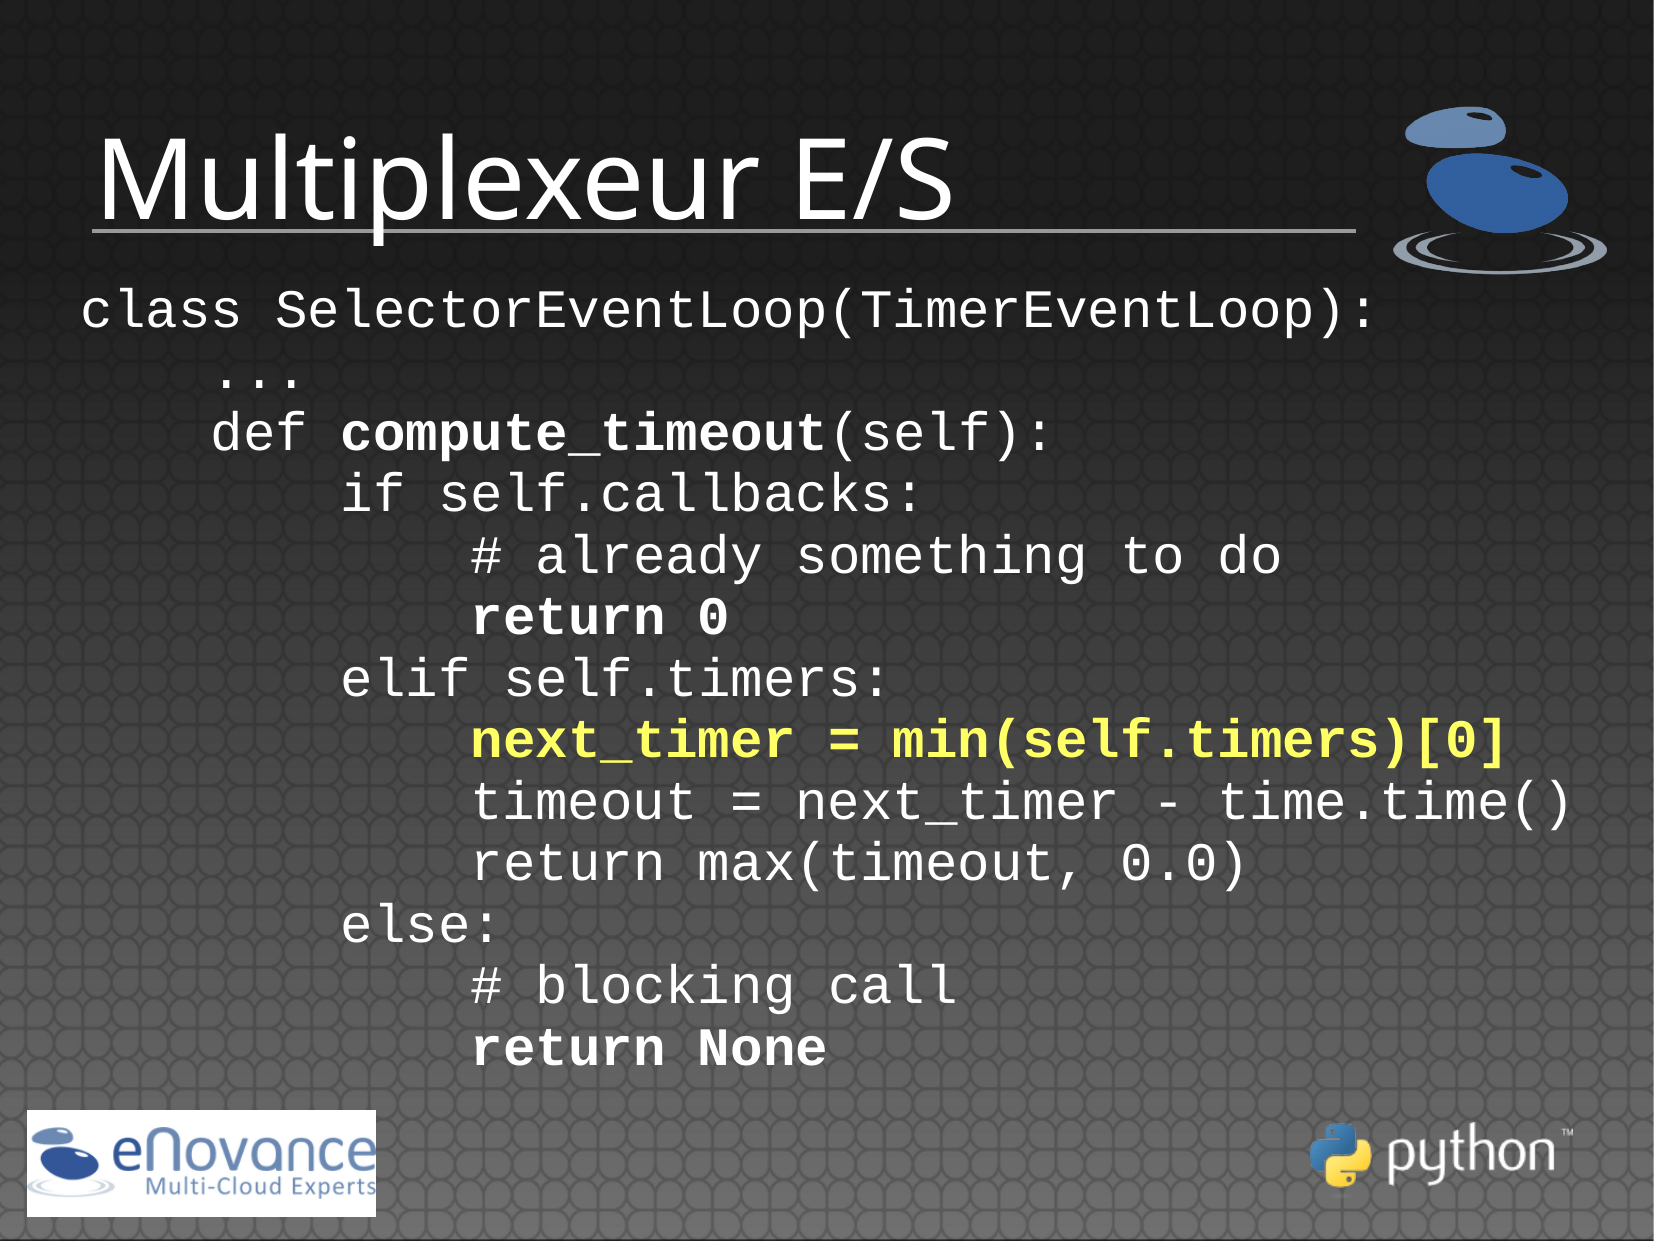

# Multiplexeur E/S
class SelectorEventLoop(TimerEventLoop):
 ...
 def compute_timeout(self):
 if self.callbacks:
 # already something to do
 return 0
 elif self.timers:
 next_timer = min(self.timers)[0]
 timeout = next_timer - time.time()
 return max(timeout, 0.0)
 else:
 # blocking call
 return None